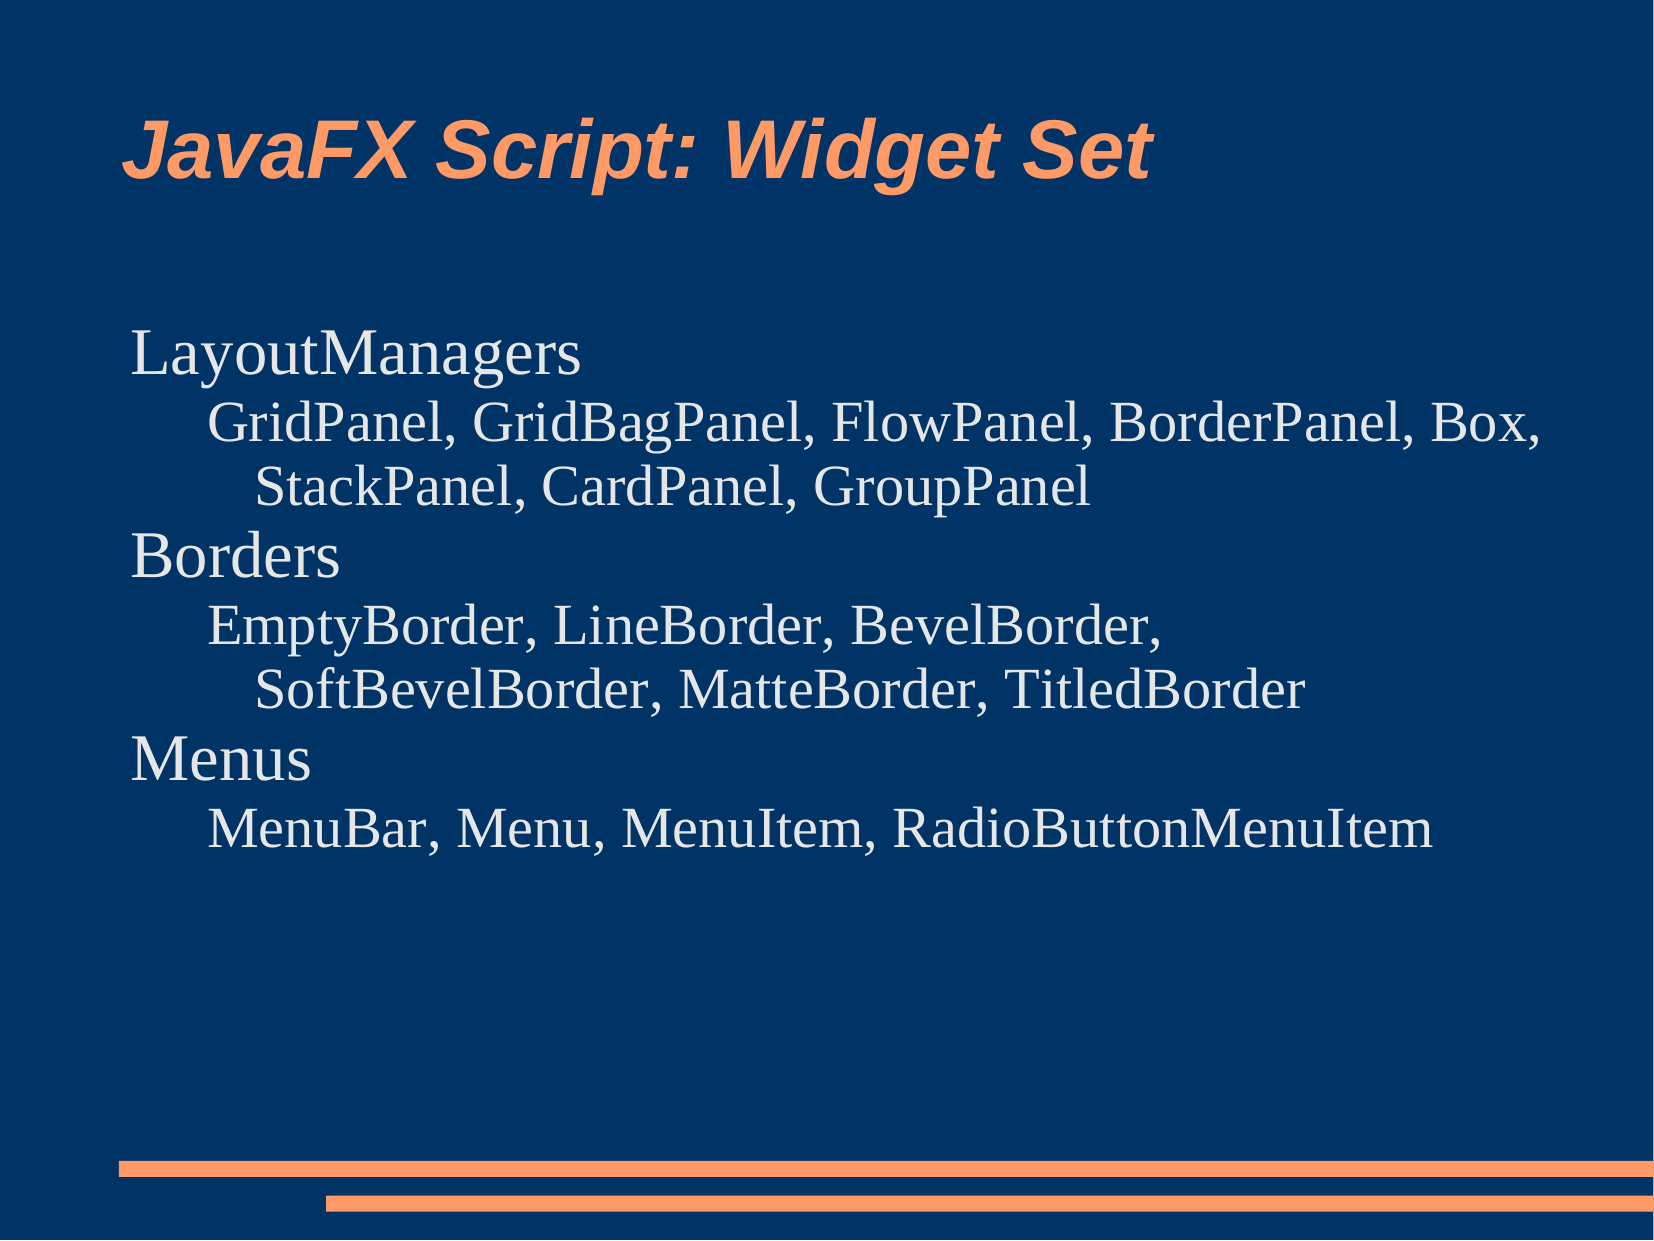

# JavaFX Script: Widget Set
LayoutManagers
GridPanel, GridBagPanel, FlowPanel, BorderPanel, Box, StackPanel, CardPanel, GroupPanel
Borders
EmptyBorder, LineBorder, BevelBorder, SoftBevelBorder, MatteBorder, TitledBorder
Menus
MenuBar, Menu, MenuItem, RadioButtonMenuItem